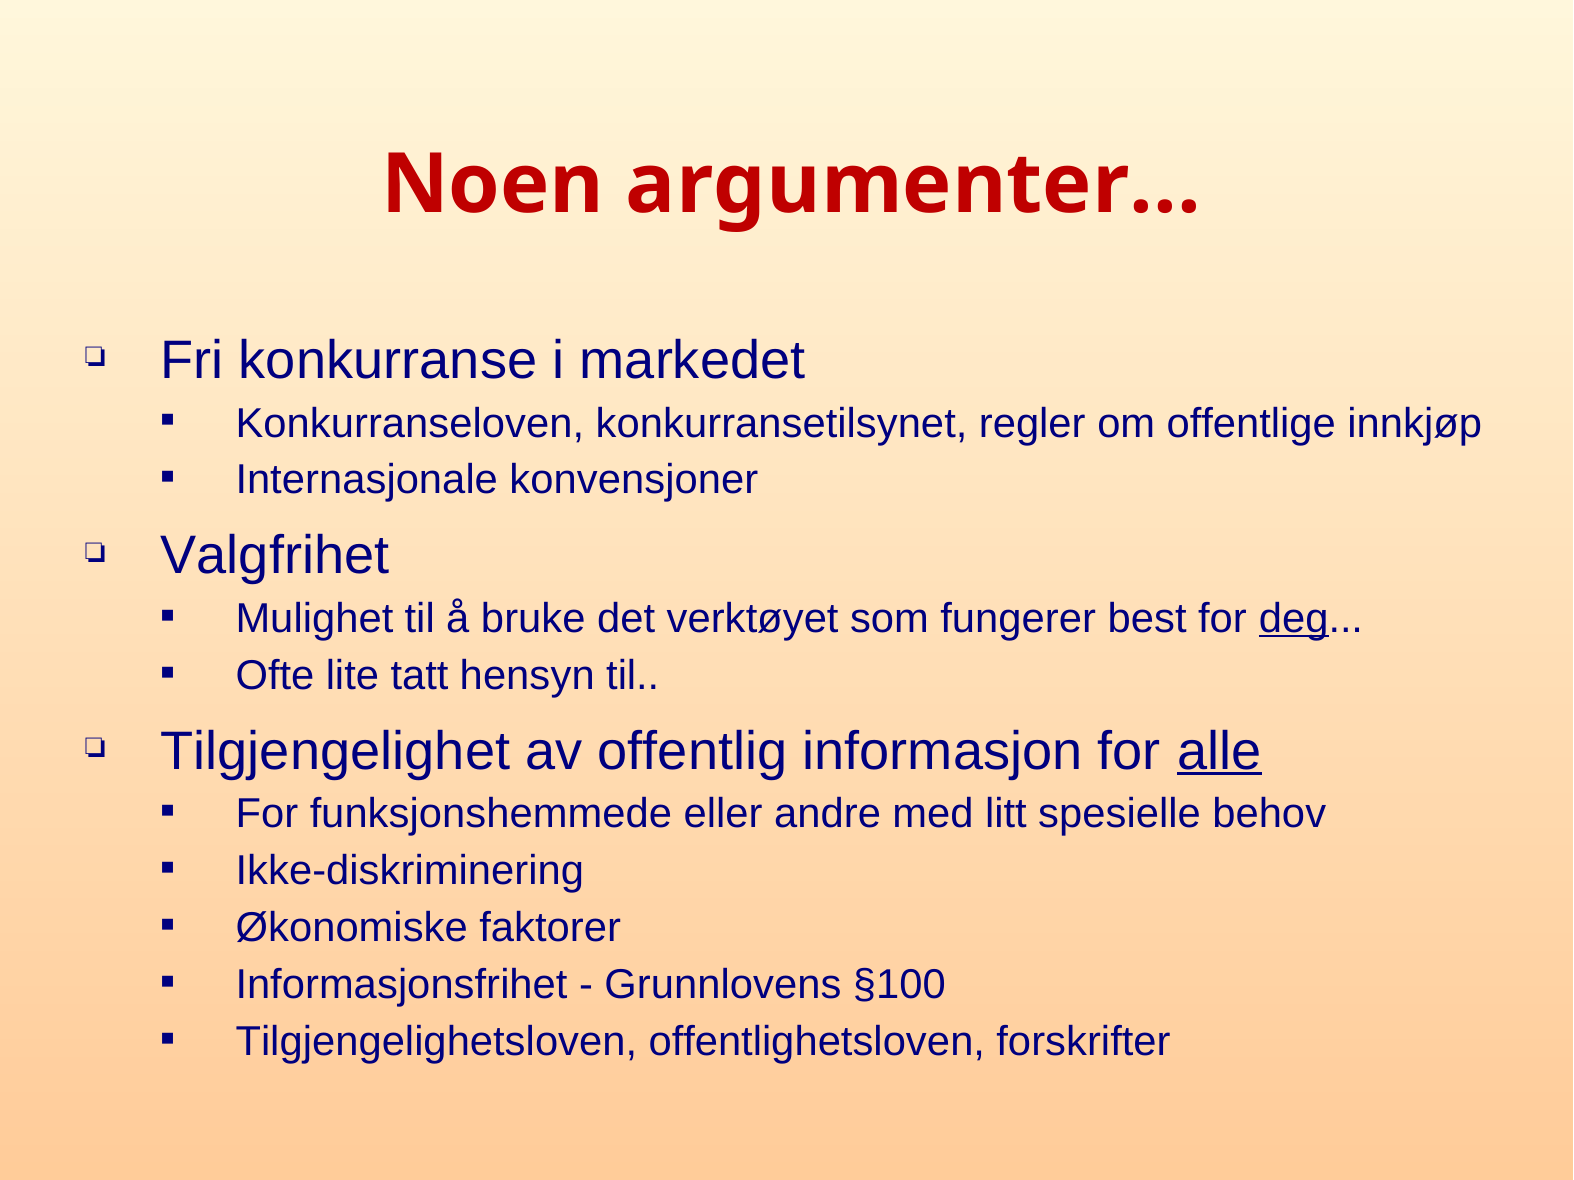

# Noen argumenter...
Fri konkurranse i markedet
Konkurranseloven, konkurransetilsynet, regler om offentlige innkjøp
Internasjonale konvensjoner
Valgfrihet
Mulighet til å bruke det verktøyet som fungerer best for deg...
Ofte lite tatt hensyn til..
Tilgjengelighet av offentlig informasjon for alle
For funksjonshemmede eller andre med litt spesielle behov
Ikke-diskriminering
Økonomiske faktorer
Informasjonsfrihet - Grunnlovens §100
Tilgjengelighetsloven, offentlighetsloven, forskrifter